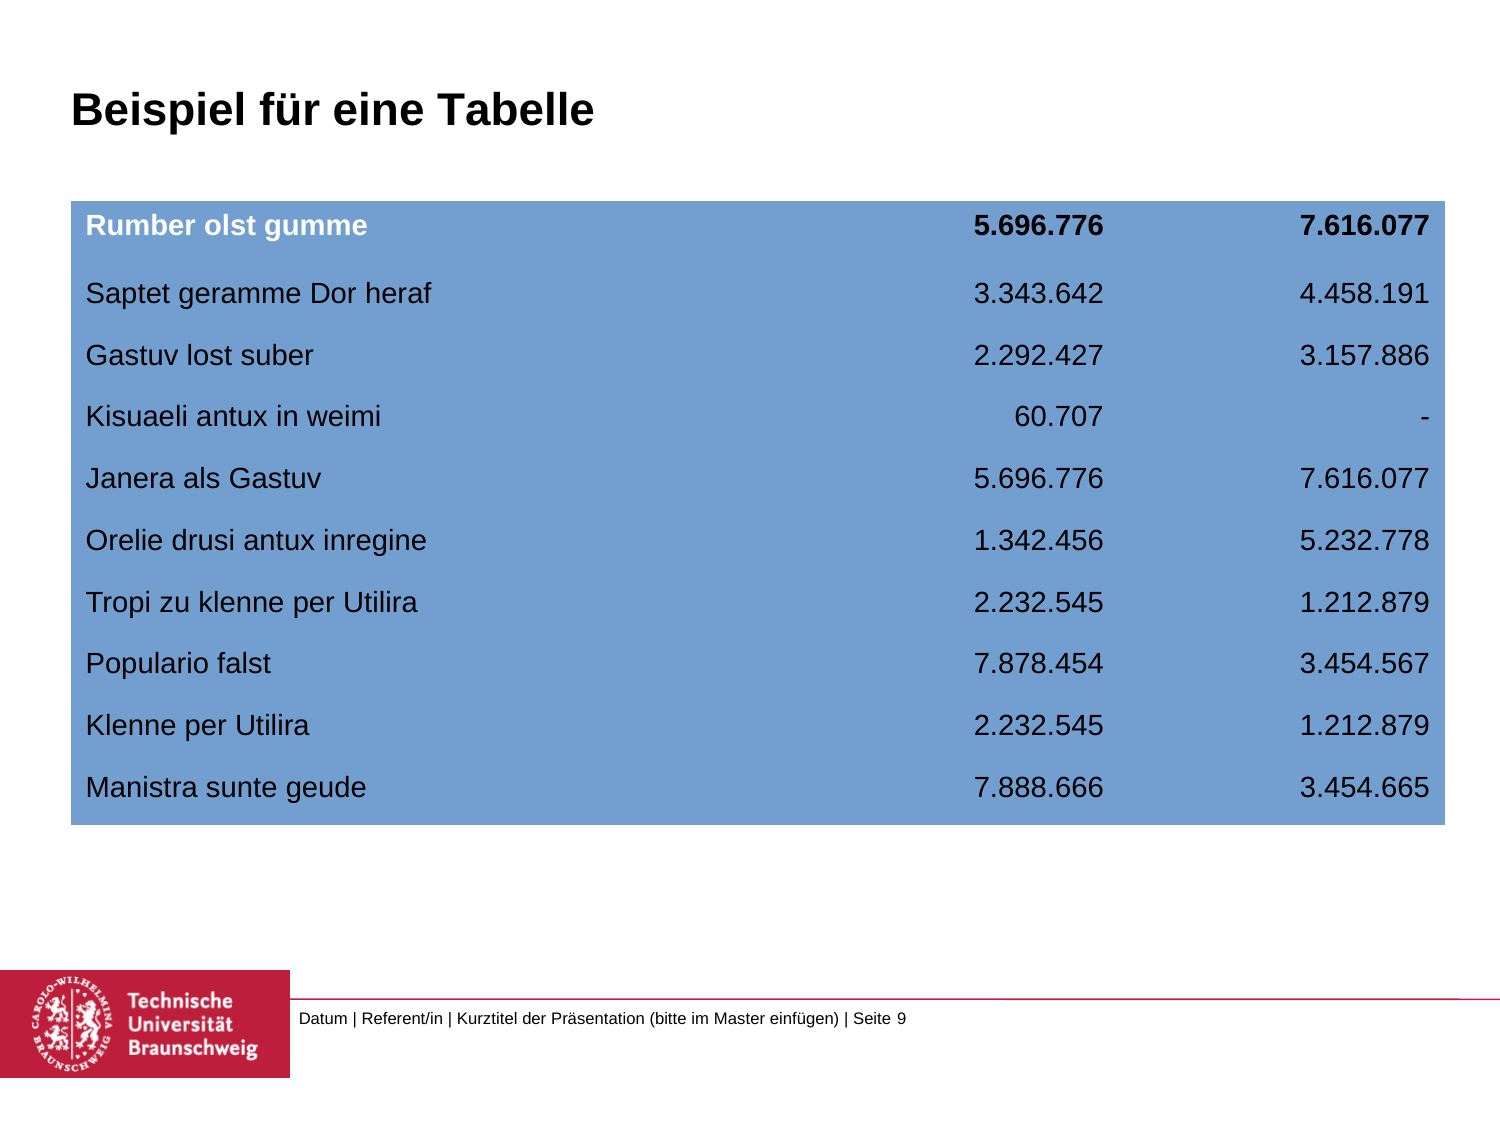

# Beispiel für eine Tabelle
| Rumber olst gumme | | 5.696.776 | | 7.616.077 |
| --- | --- | --- | --- | --- |
| Saptet geramme Dor heraf | | 3.343.642 | | 4.458.191 |
| Gastuv lost suber | | 2.292.427 | | 3.157.886 |
| Kisuaeli antux in weimi | | 60.707 | | - |
| Janera als Gastuv | | 5.696.776 | | 7.616.077 |
| Orelie drusi antux inregine | | 1.342.456 | | 5.232.778 |
| Tropi zu klenne per Utilira | | 2.232.545 | | 1.212.879 |
| Populario falst | | 7.878.454 | | 3.454.567 |
| Klenne per Utilira | | 2.232.545 | | 1.212.879 |
| Manistra sunte geude | | 7.888.666 | | 3.454.665 |